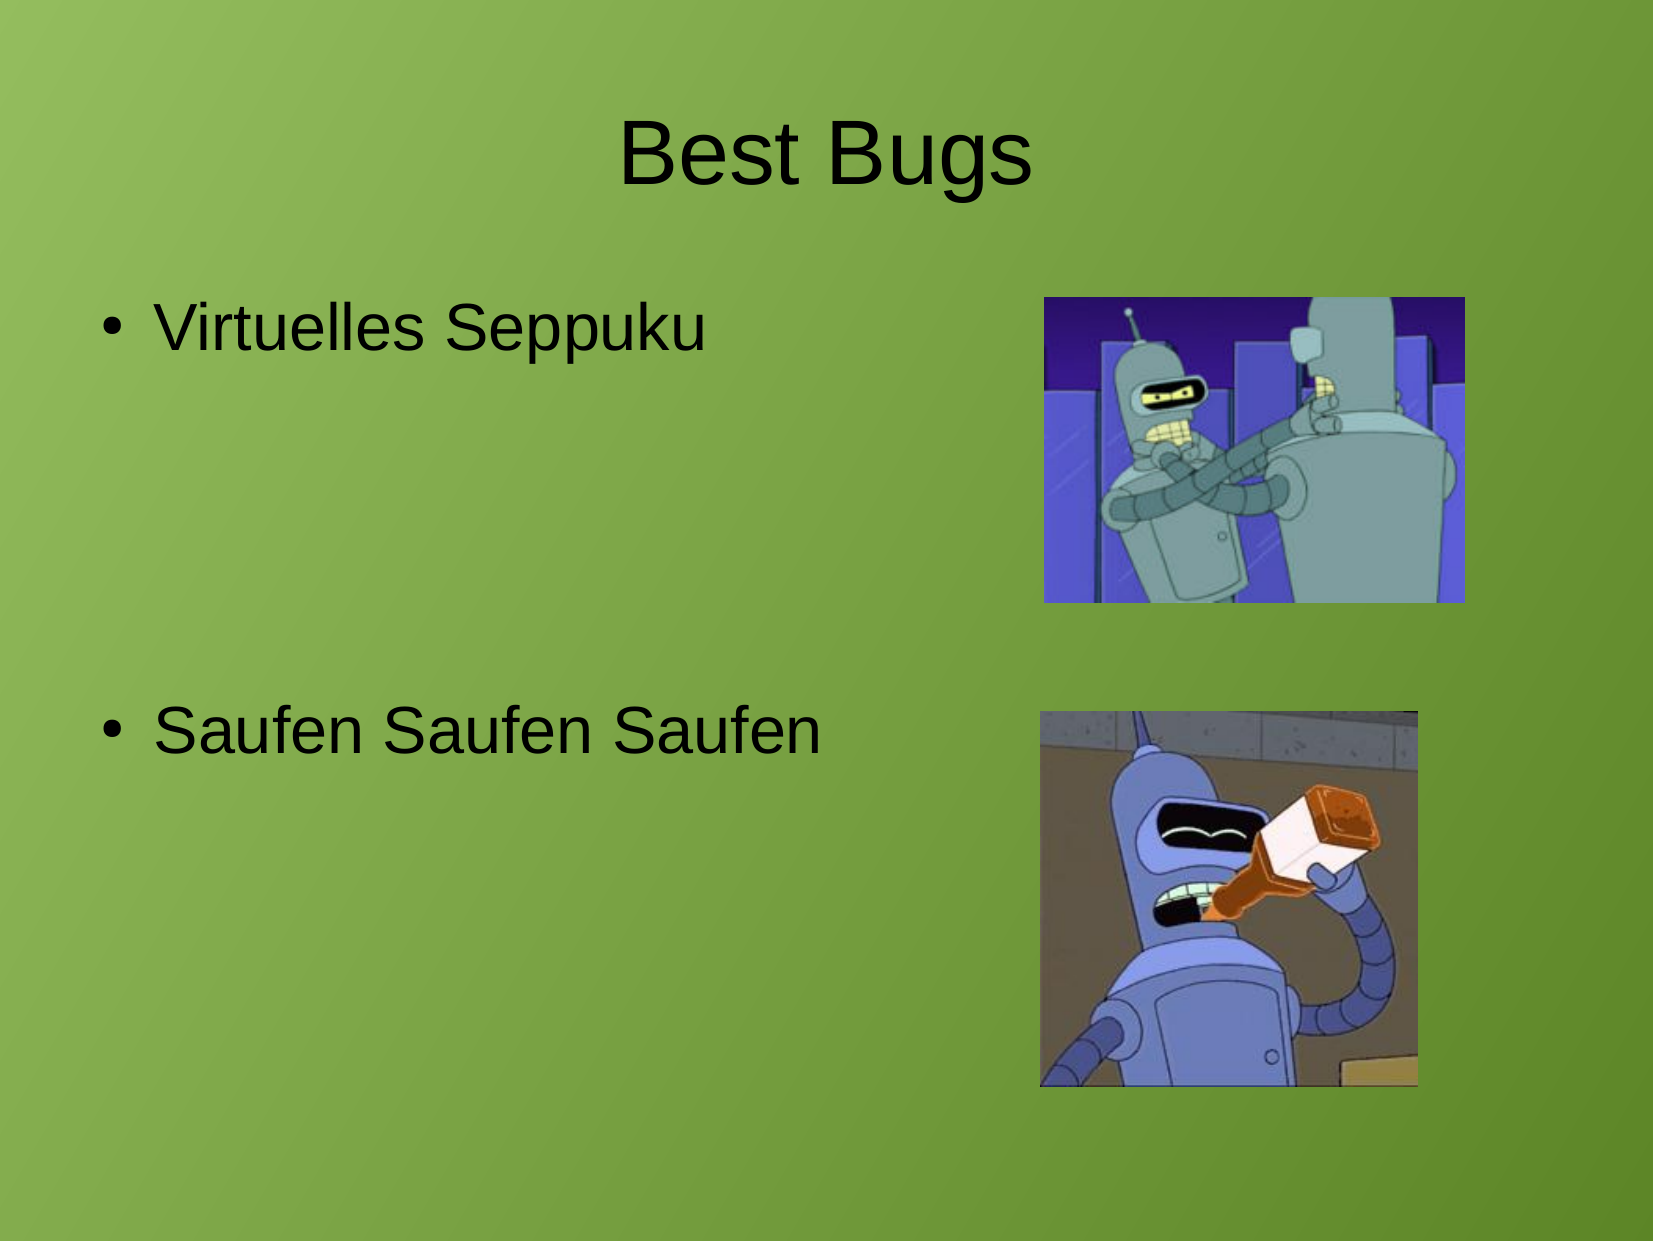

# Best Bugs
Virtuelles Seppuku
Saufen Saufen Saufen